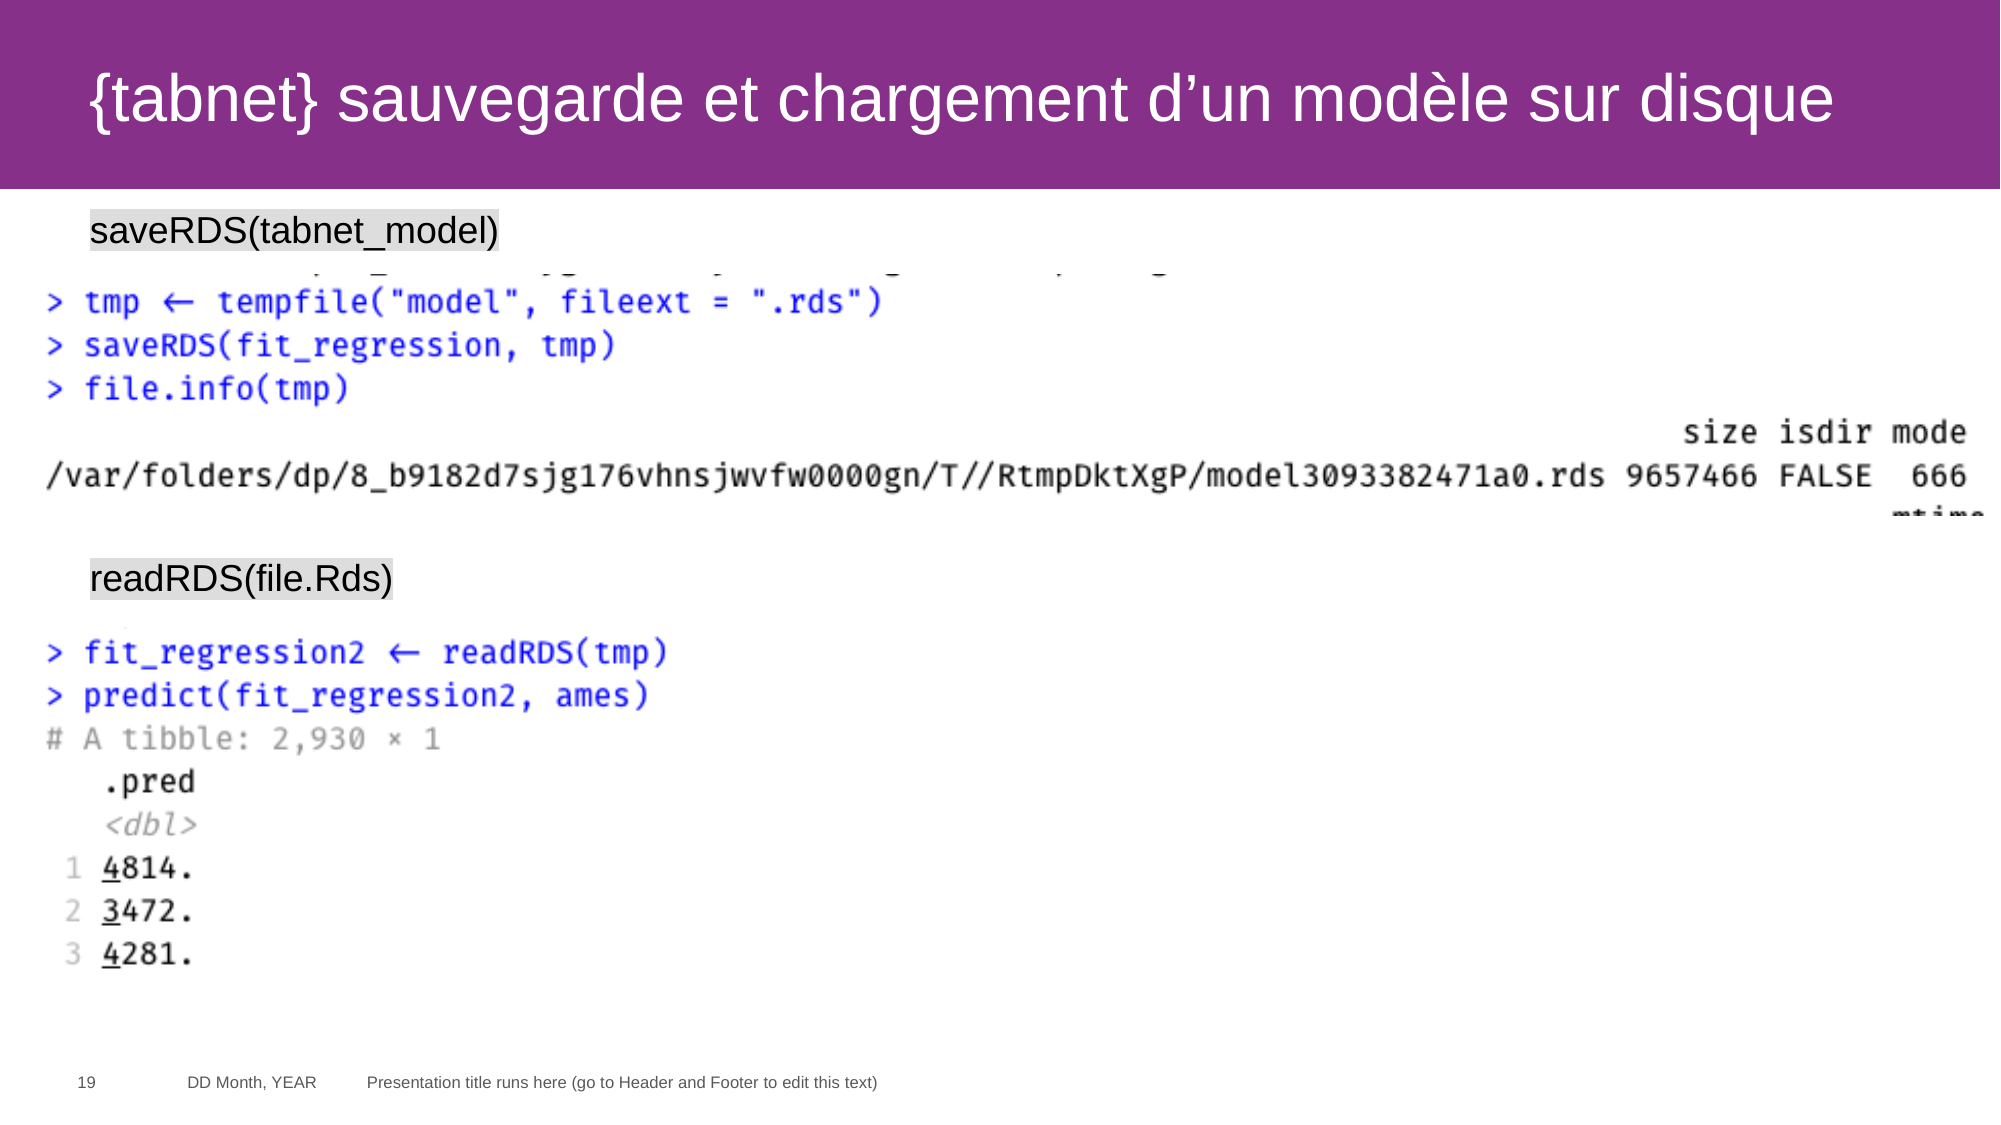

{tabnet} sauvegarde et chargement d’un modèle sur disque
saveRDS(tabnet_model)
readRDS(file.Rds)
DD Month, YEAR
Presentation title runs here (go to Header and Footer to edit this text)